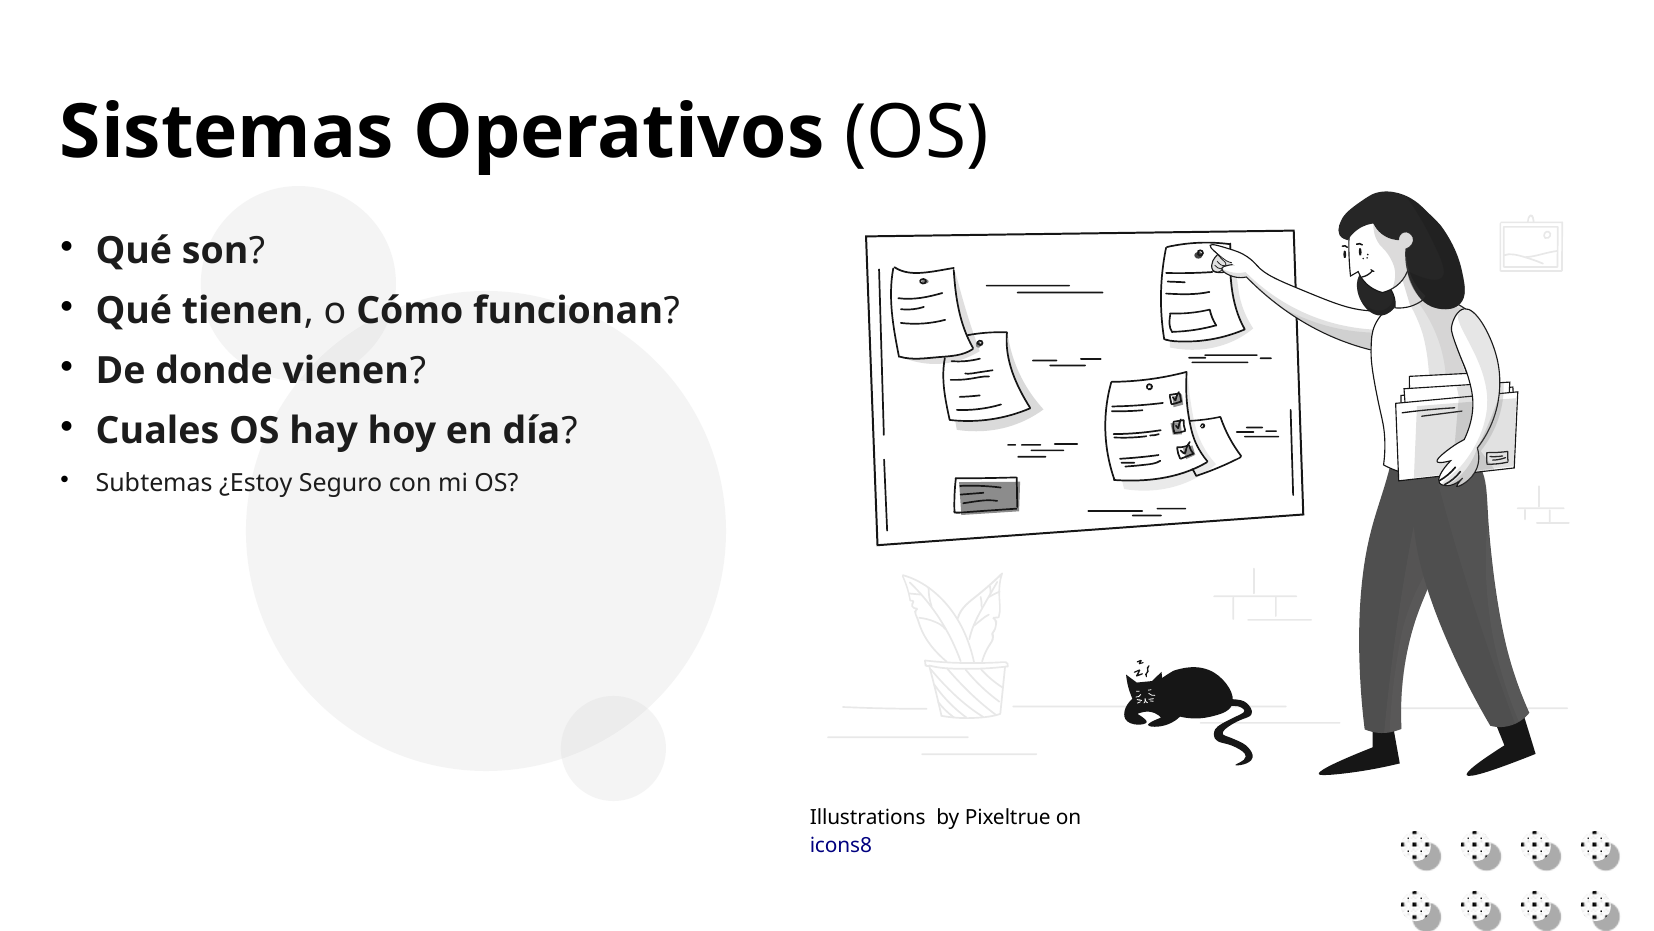

Sistemas Operativos (OS)
Qué son?
Qué tienen, o Cómo funcionan?
De donde vienen?
Cuales OS hay hoy en día?
Subtemas ¿Estoy Seguro con mi OS?